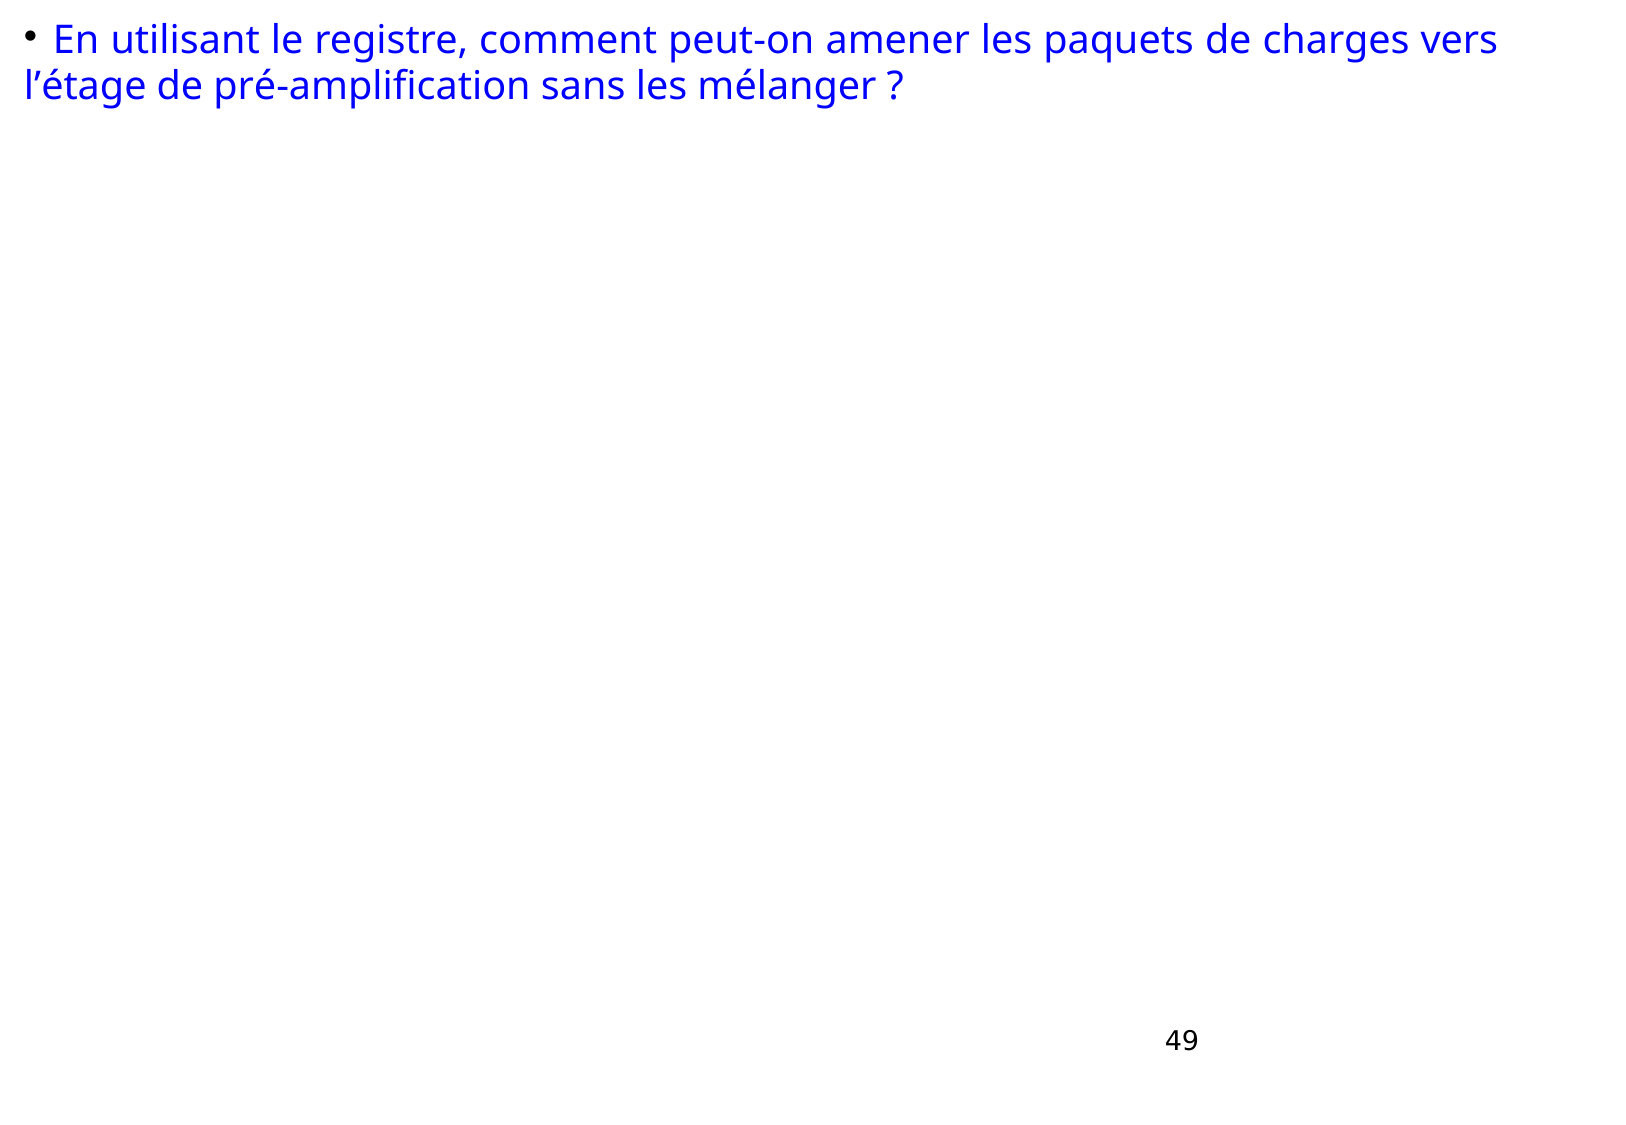

En utilisant le registre, comment peut-on amener les paquets de charges vers l’étage de pré-amplification sans les mélanger ?
23